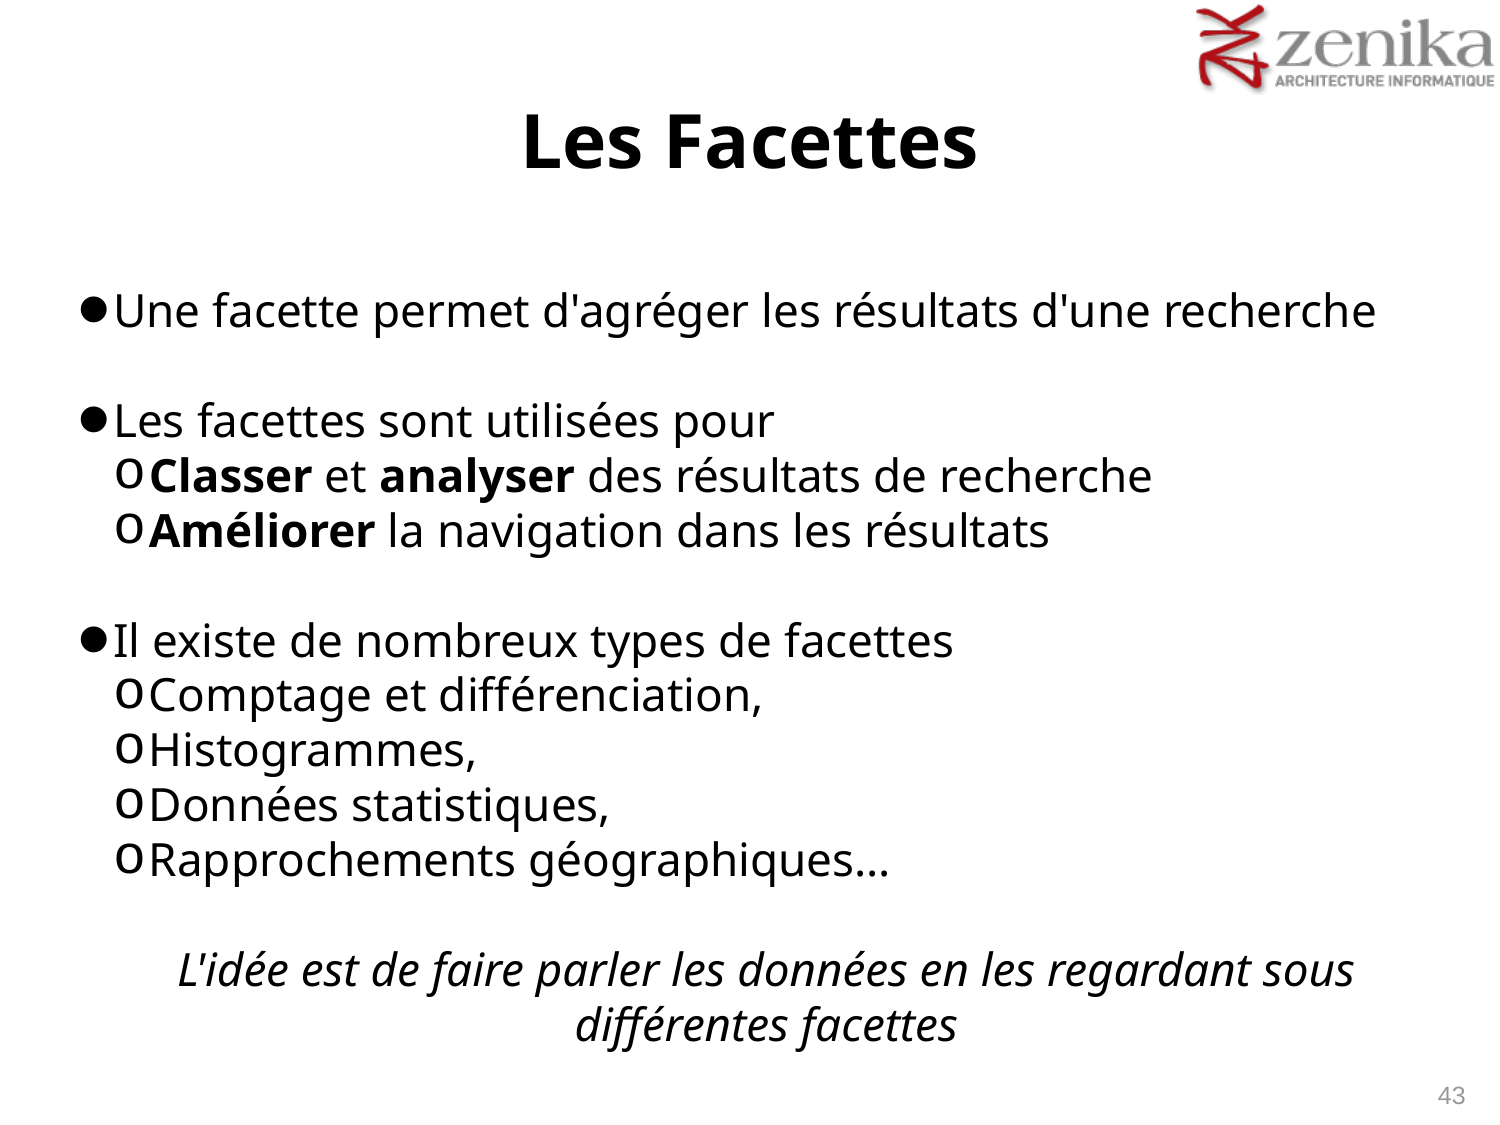

Les Facettes
Une facette permet d'agréger les résultats d'une recherche
Les facettes sont utilisées pour
Classer et analyser des résultats de recherche
Améliorer la navigation dans les résultats
Il existe de nombreux types de facettes
Comptage et différenciation,
Histogrammes,
Données statistiques,
Rapprochements géographiques...
L'idée est de faire parler les données en les regardant sous différentes facettes